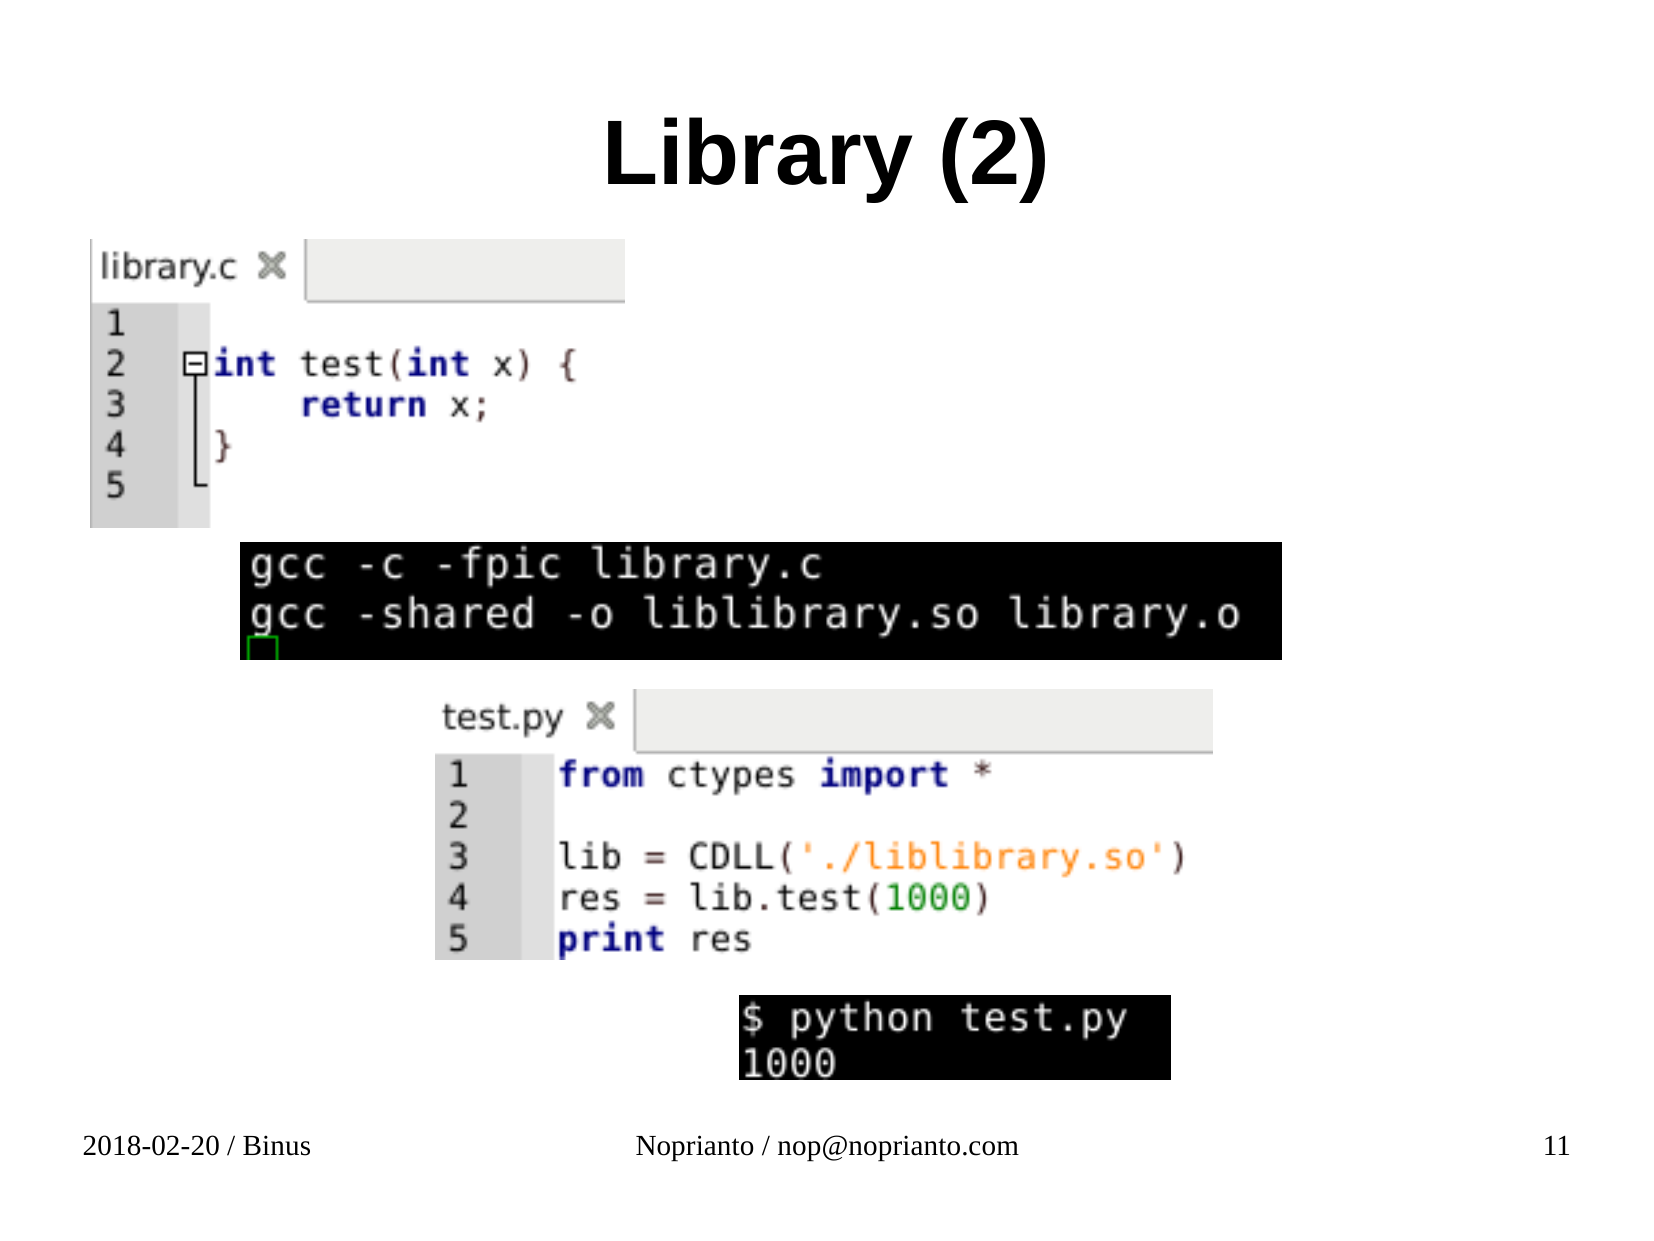

# Library (2)
2018-02-20 / Binus
Noprianto / nop@noprianto.com
11